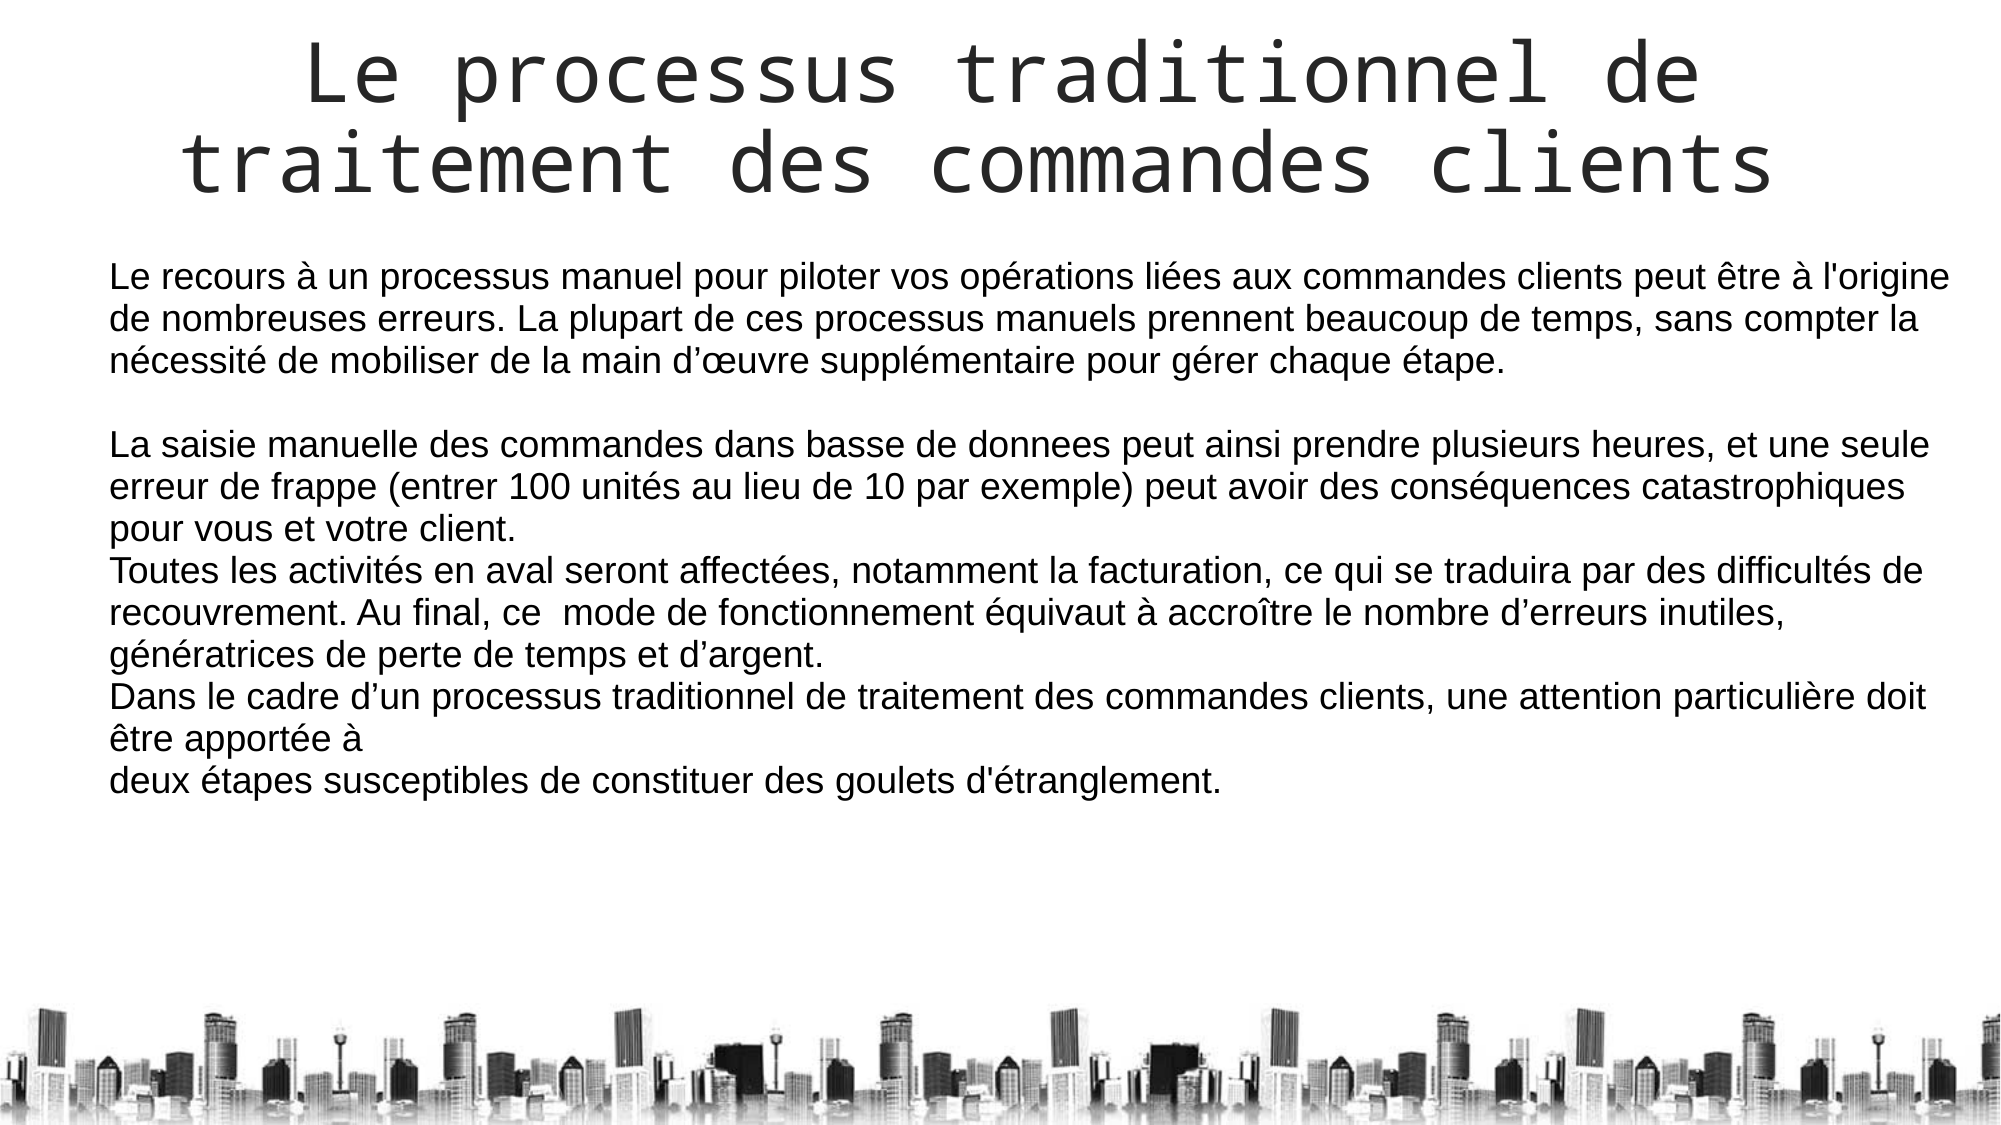

# Le processus traditionnel de traitement des commandes clients
Le recours à un processus manuel pour piloter vos opérations liées aux commandes clients peut être à l'origine de nombreuses erreurs. La plupart de ces processus manuels prennent beaucoup de temps, sans compter la nécessité de mobiliser de la main d’œuvre supplémentaire pour gérer chaque étape.
La saisie manuelle des commandes dans basse de donnees peut ainsi prendre plusieurs heures, et une seule erreur de frappe (entrer 100 unités au lieu de 10 par exemple) peut avoir des conséquences catastrophiques pour vous et votre client.
Toutes les activités en aval seront affectées, notamment la facturation, ce qui se traduira par des difficultés de recouvrement. Au final, ce mode de fonctionnement équivaut à accroître le nombre d’erreurs inutiles, génératrices de perte de temps et d’argent.
Dans le cadre d’un processus traditionnel de traitement des commandes clients, une attention particulière doit être apportée à
deux étapes susceptibles de constituer des goulets d'étranglement.